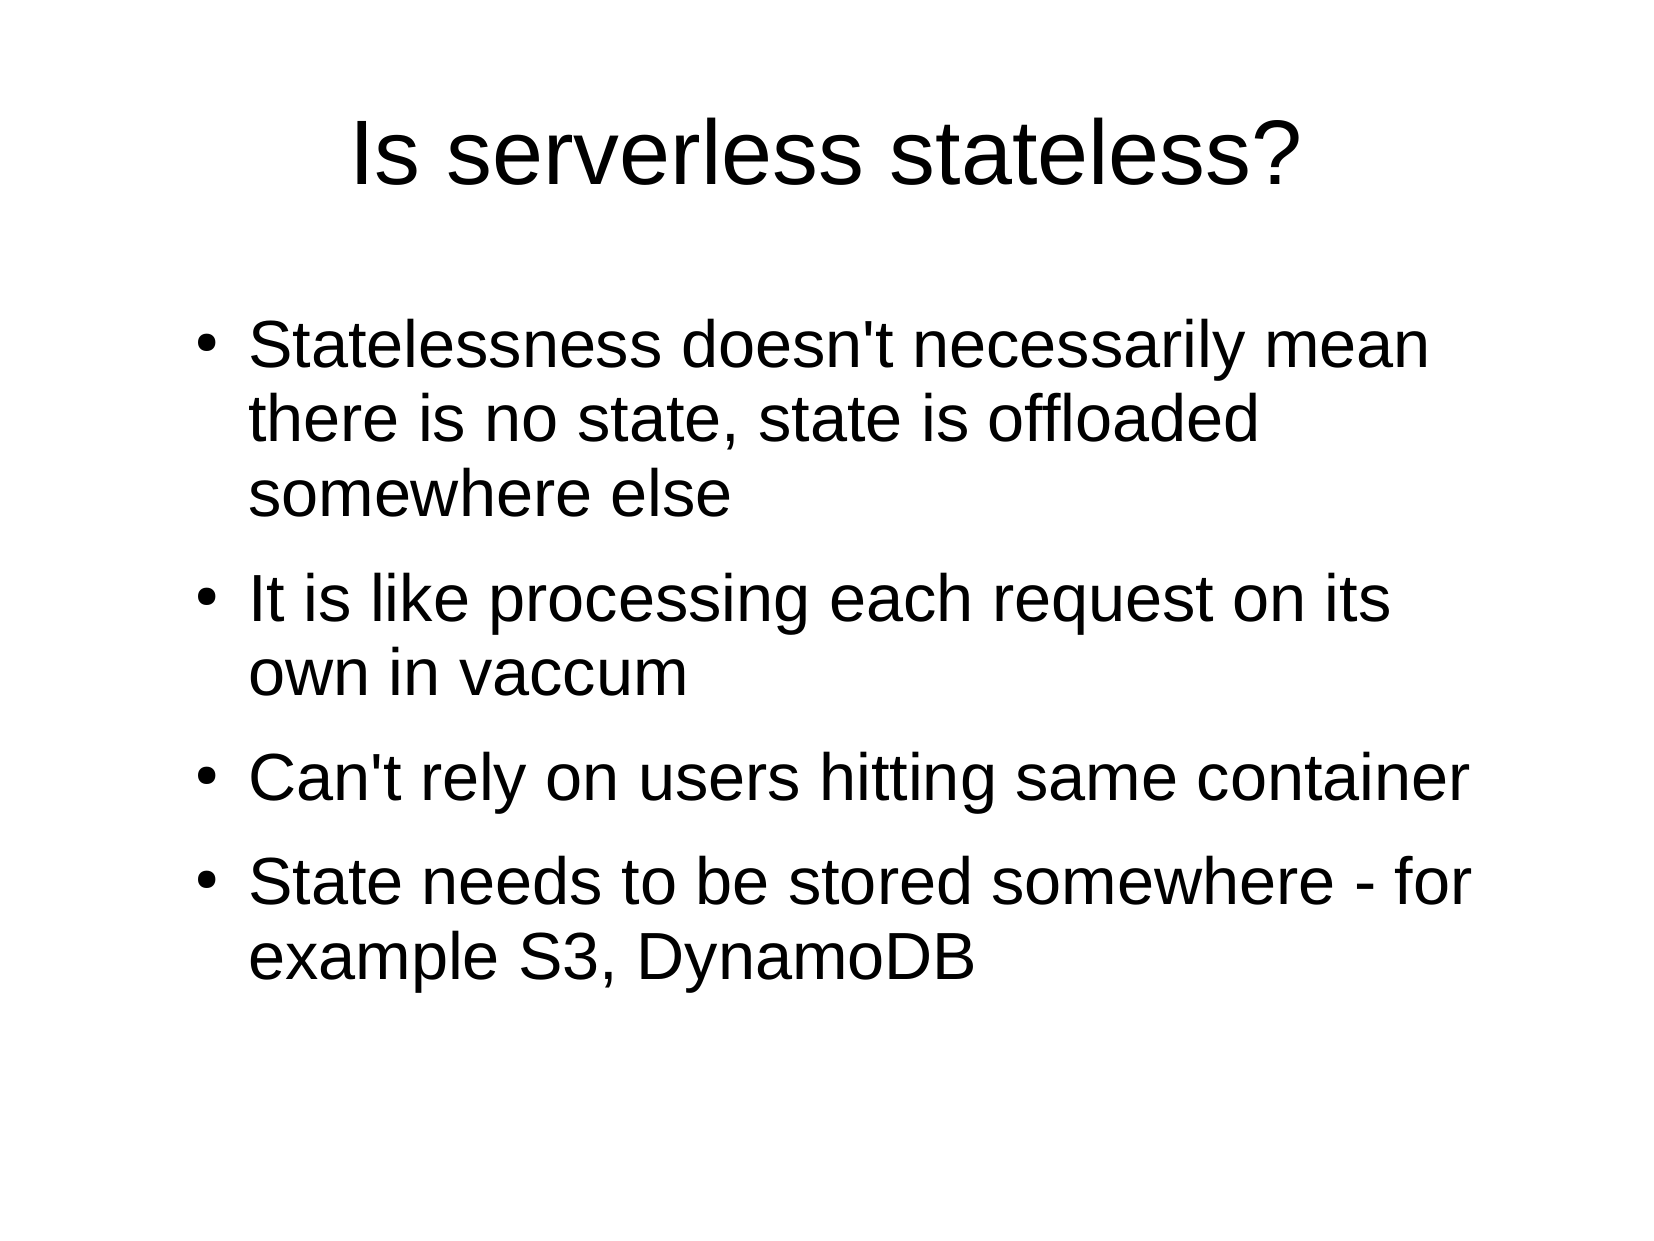

# Is serverless stateless?
Statelessness doesn't necessarily mean there is no state, state is offloaded somewhere else
It is like processing each request on its own in vaccum
Can't rely on users hitting same container
State needs to be stored somewhere - for example S3, DynamoDB